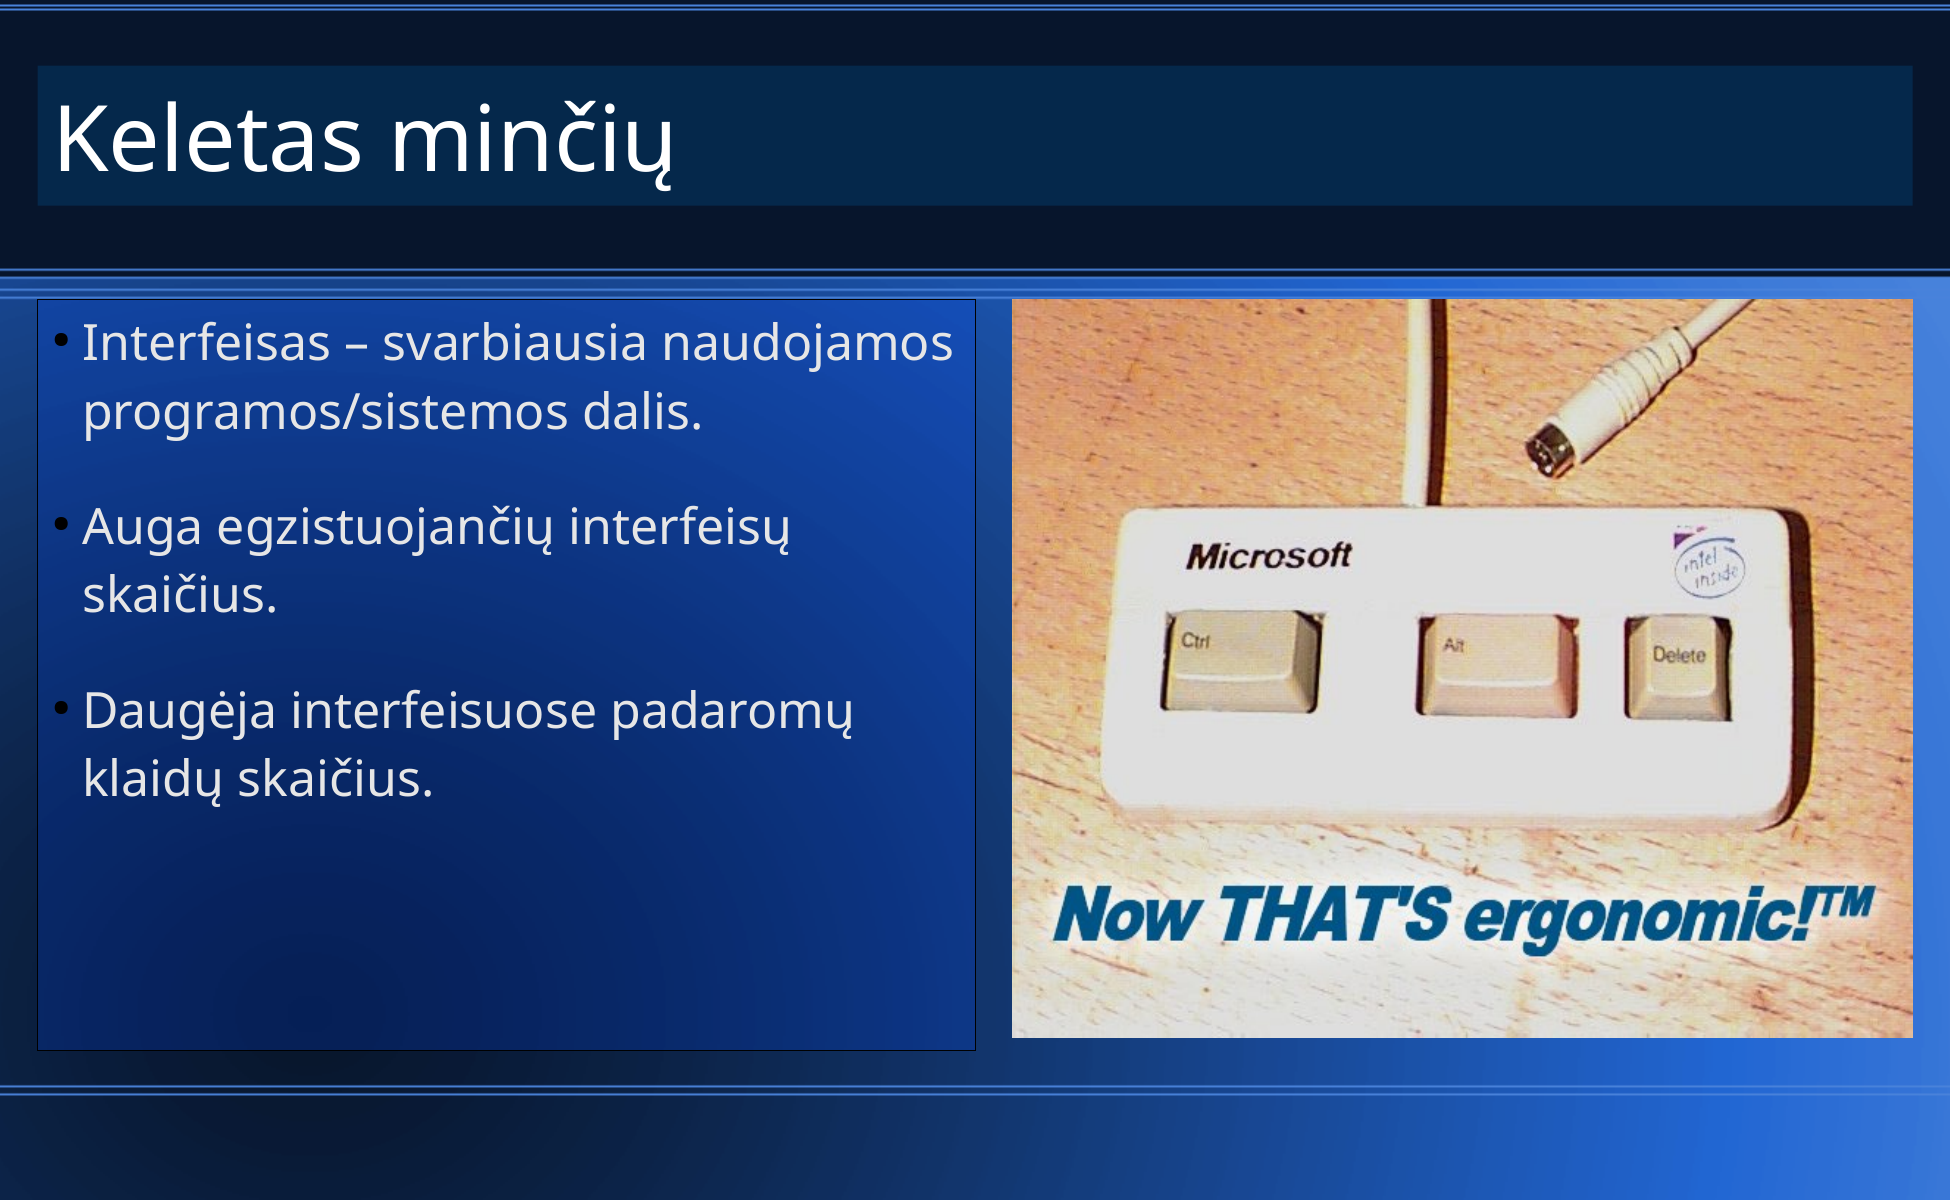

Keletas minčių
Interfeisas – svarbiausia naudojamos programos/sistemos dalis.
Auga egzistuojančių interfeisų skaičius.
Daugėja interfeisuose padaromų klaidų skaičius.